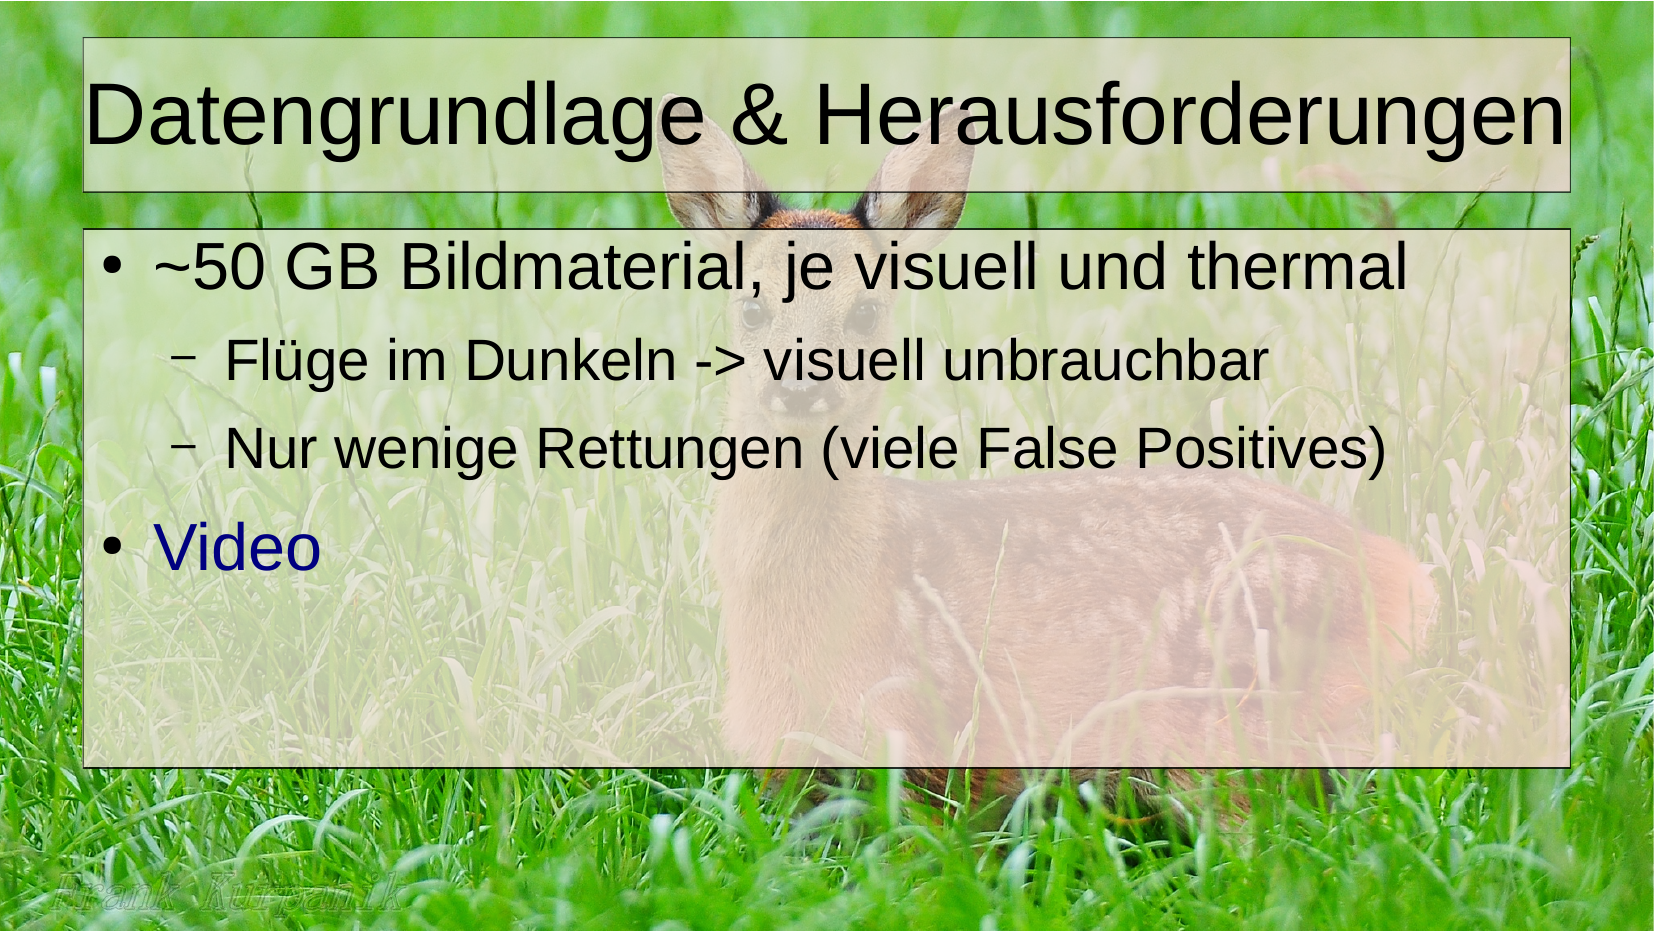

# Datengrundlage & Herausforderungen
~50 GB Bildmaterial, je visuell und thermal
Flüge im Dunkeln -> visuell unbrauchbar
Nur wenige Rettungen (viele False Positives)
Video